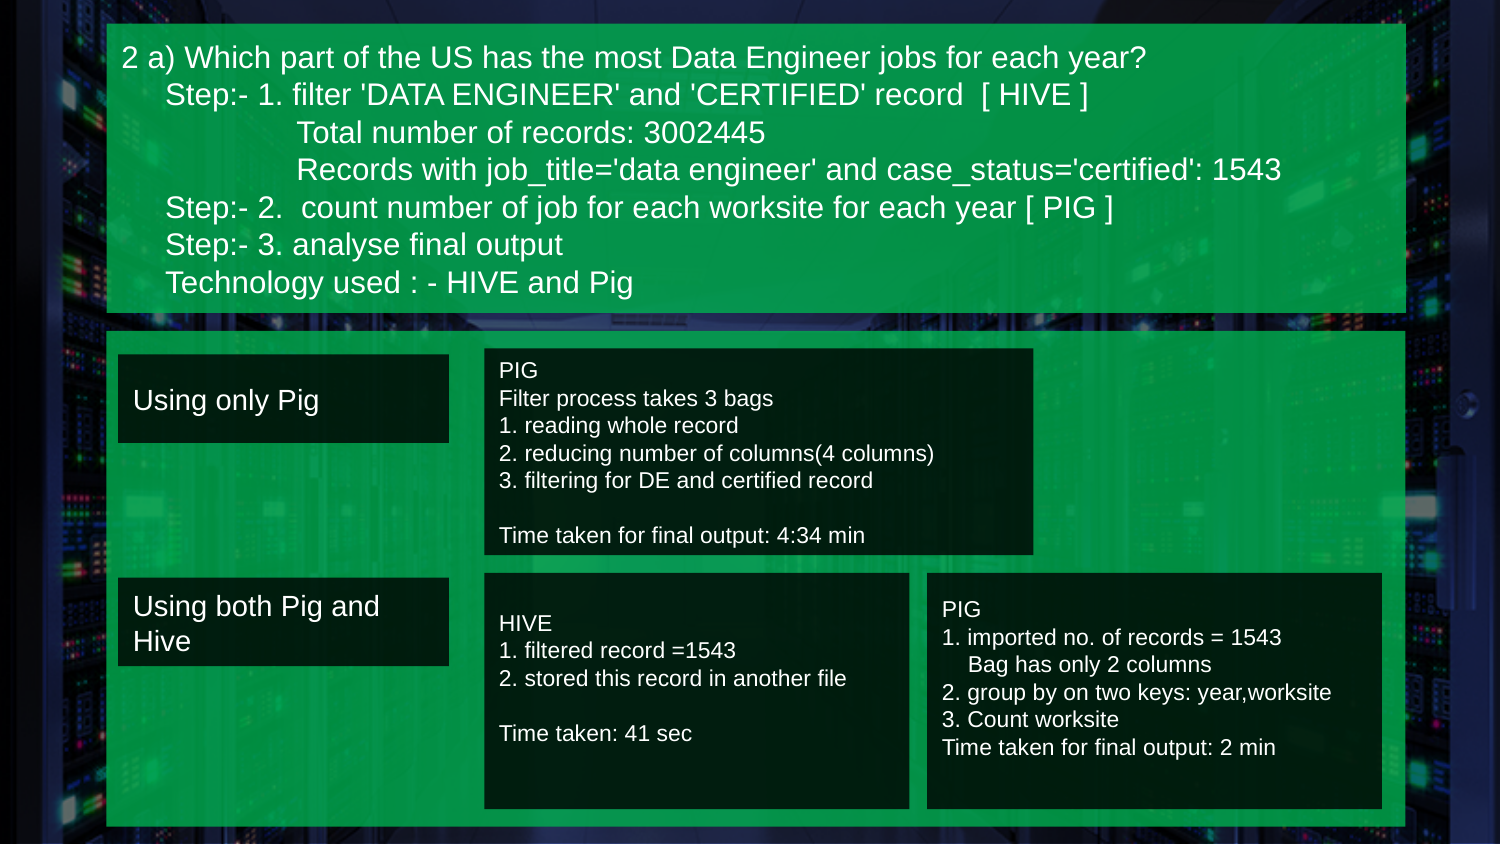

2 a) Which part of the US has the most Data Engineer jobs for each year?
 Step:- 1. filter 'DATA ENGINEER' and 'CERTIFIED' record [ HIVE ]
 Total number of records: 3002445
 Records with job_title='data engineer' and case_status='certified': 1543
 Step:- 2. count number of job for each worksite for each year [ PIG ]
 Step:- 3. analyse final output
 Technology used : - HIVE and Pig
PIG
Filter process takes 3 bags
1. reading whole record
2. reducing number of columns(4 columns)
3. filtering for DE and certified record
Time taken for final output: 4:34 min
Using only Pig
HIVE
1. filtered record =1543
2. stored this record in another file
Time taken: 41 sec
PIG
1. imported no. of records = 1543
 Bag has only 2 columns
2. group by on two keys: year,worksite
3. Count worksite
Time taken for final output: 2 min
Using both Pig and Hive